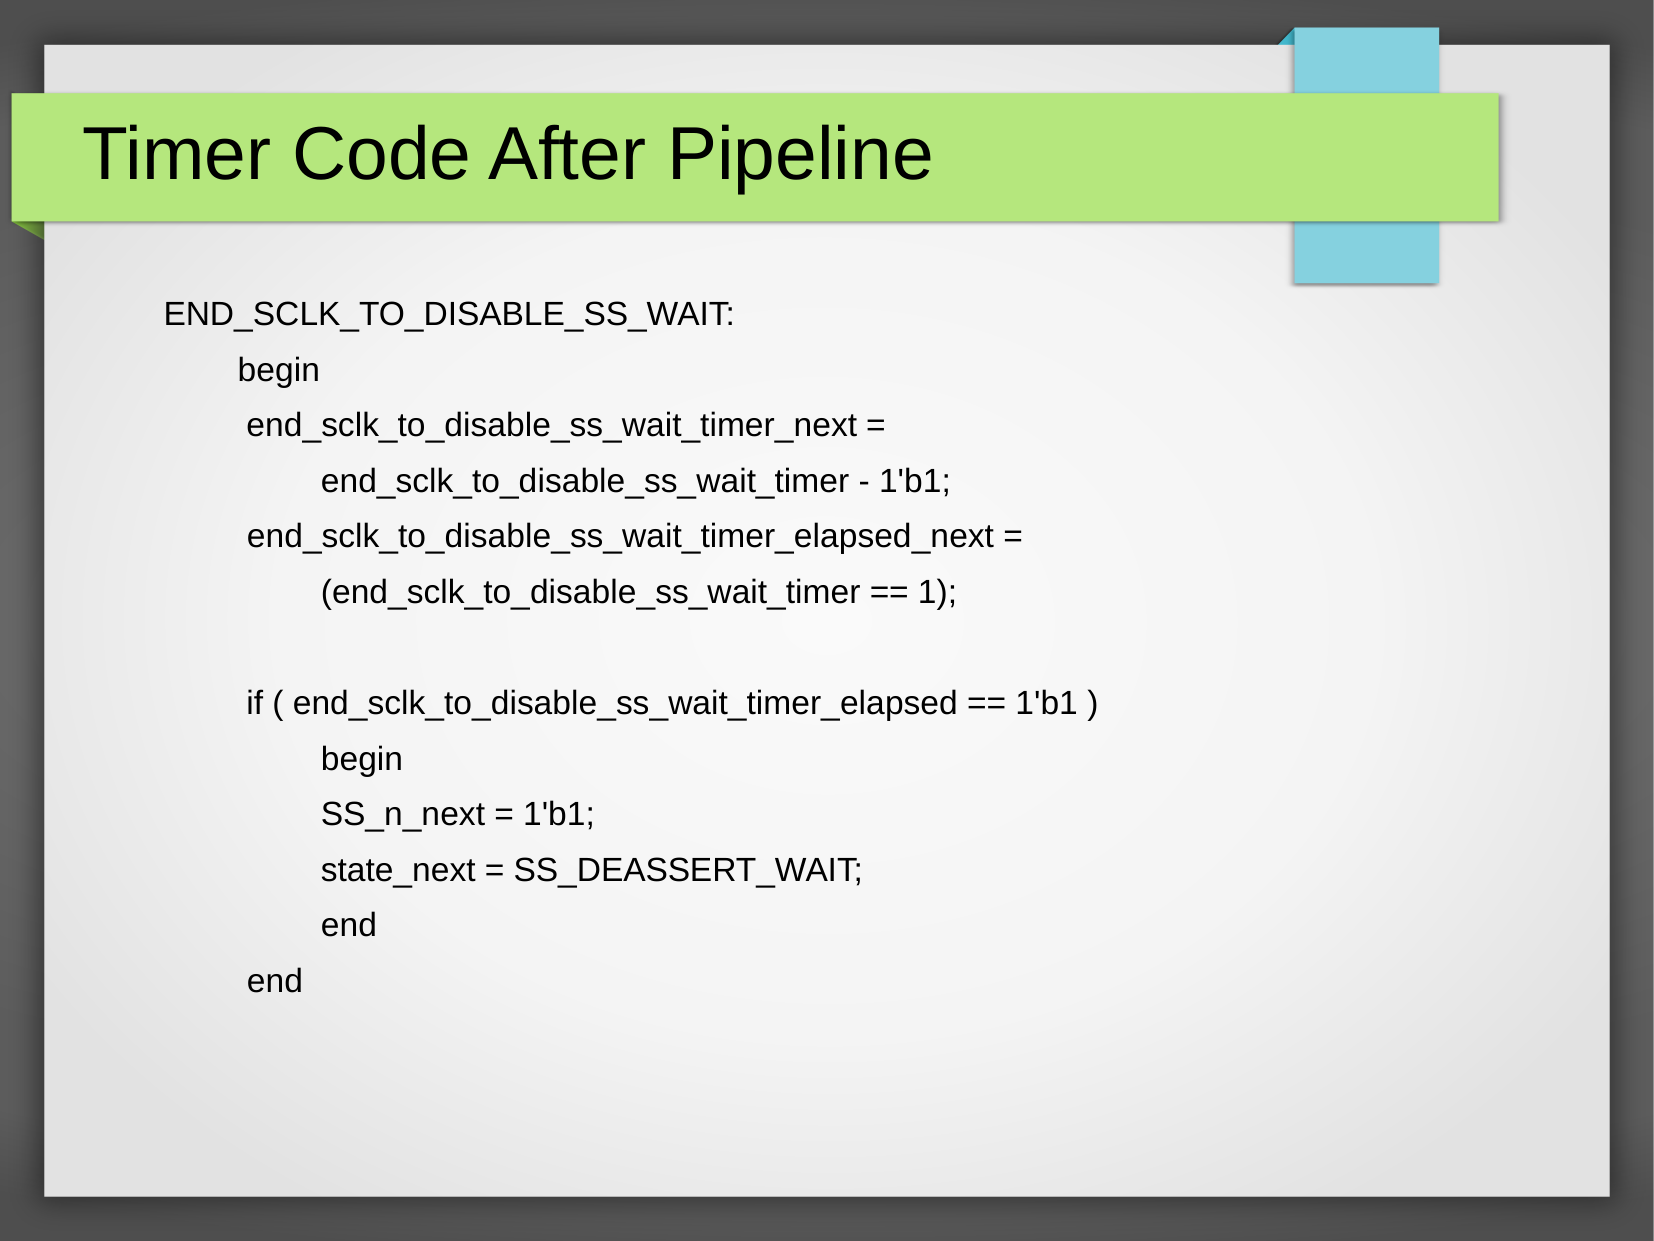

# Timer Code After Pipeline
 END_SCLK_TO_DISABLE_SS_WAIT:
 begin
 	 end_sclk_to_disable_ss_wait_timer_next =
 end_sclk_to_disable_ss_wait_timer - 1'b1;
 end_sclk_to_disable_ss_wait_timer_elapsed_next =
 (end_sclk_to_disable_ss_wait_timer == 1);
 	 if ( end_sclk_to_disable_ss_wait_timer_elapsed == 1'b1 )
 begin
 SS_n_next = 1'b1;
 state_next = SS_DEASSERT_WAIT;
 end
 end